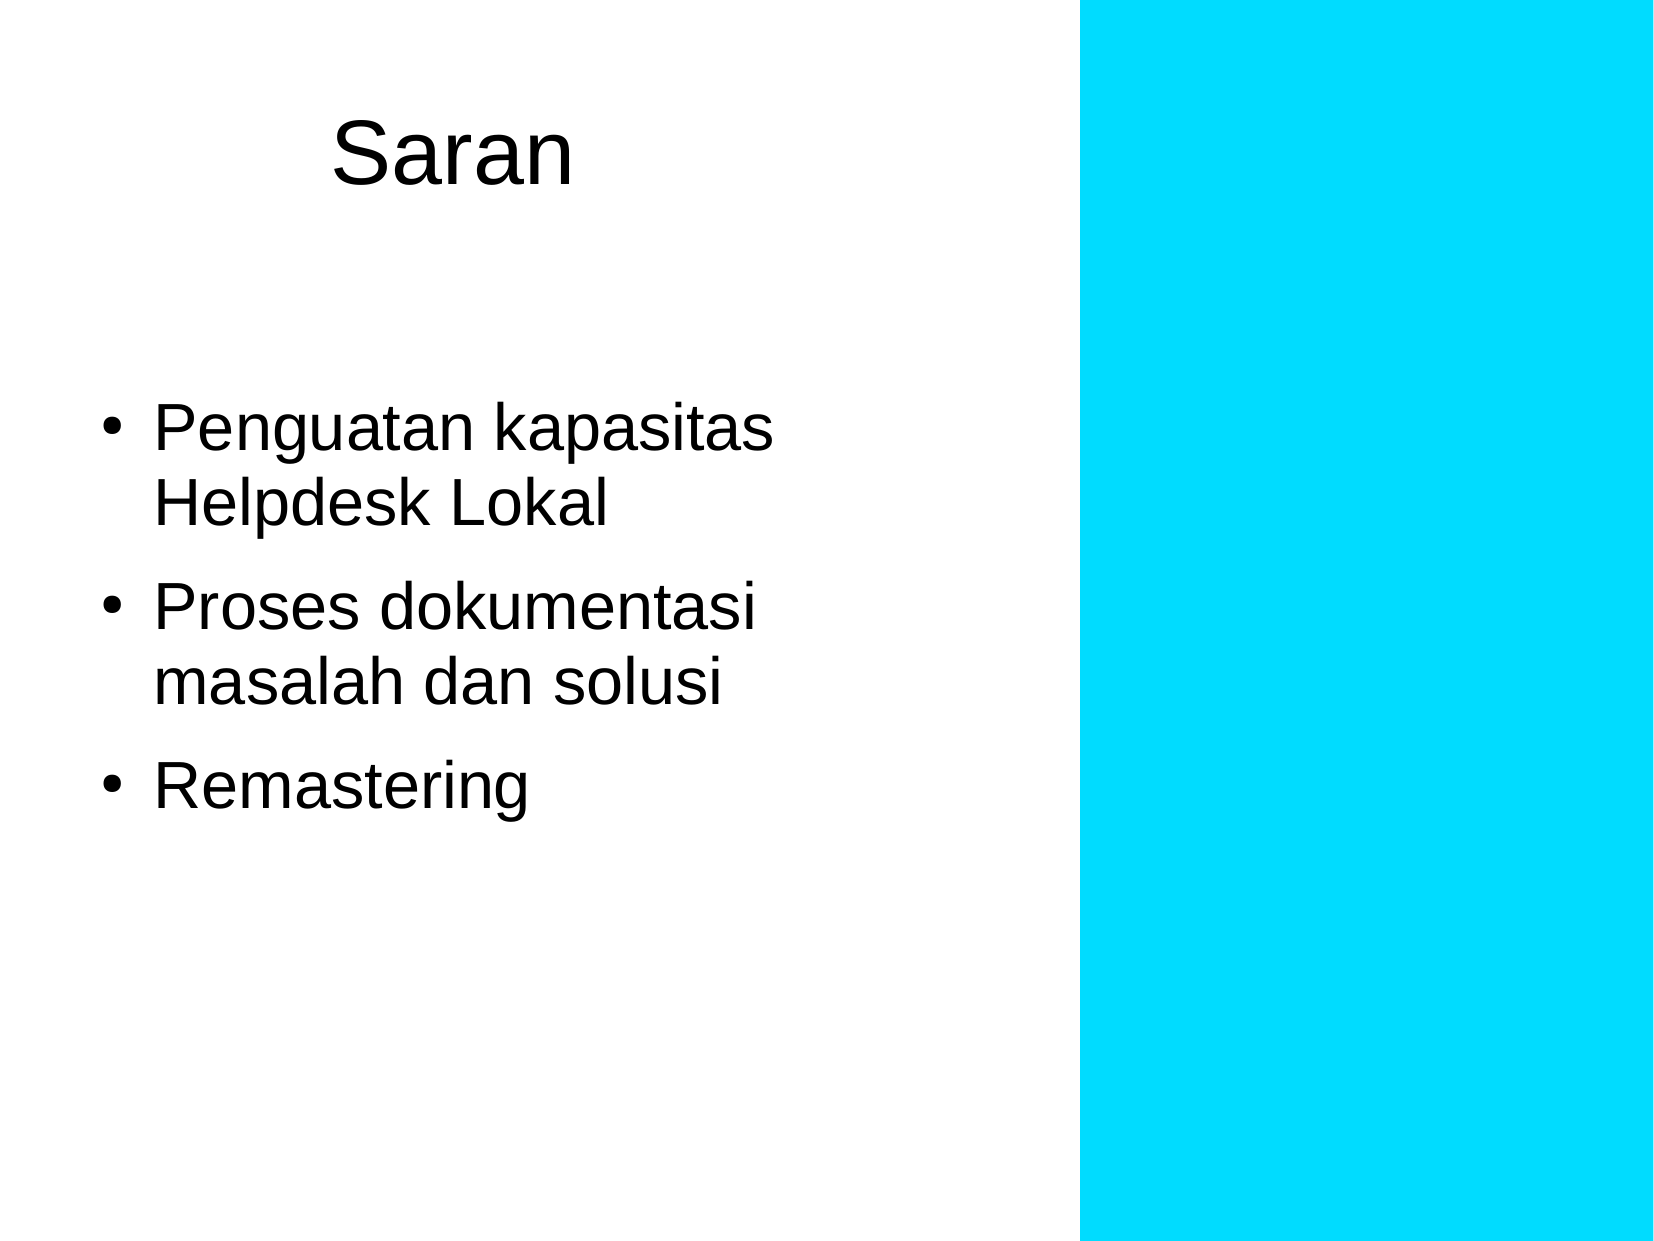

# Saran
Penguatan kapasitas Helpdesk Lokal
Proses dokumentasi masalah dan solusi
Remastering